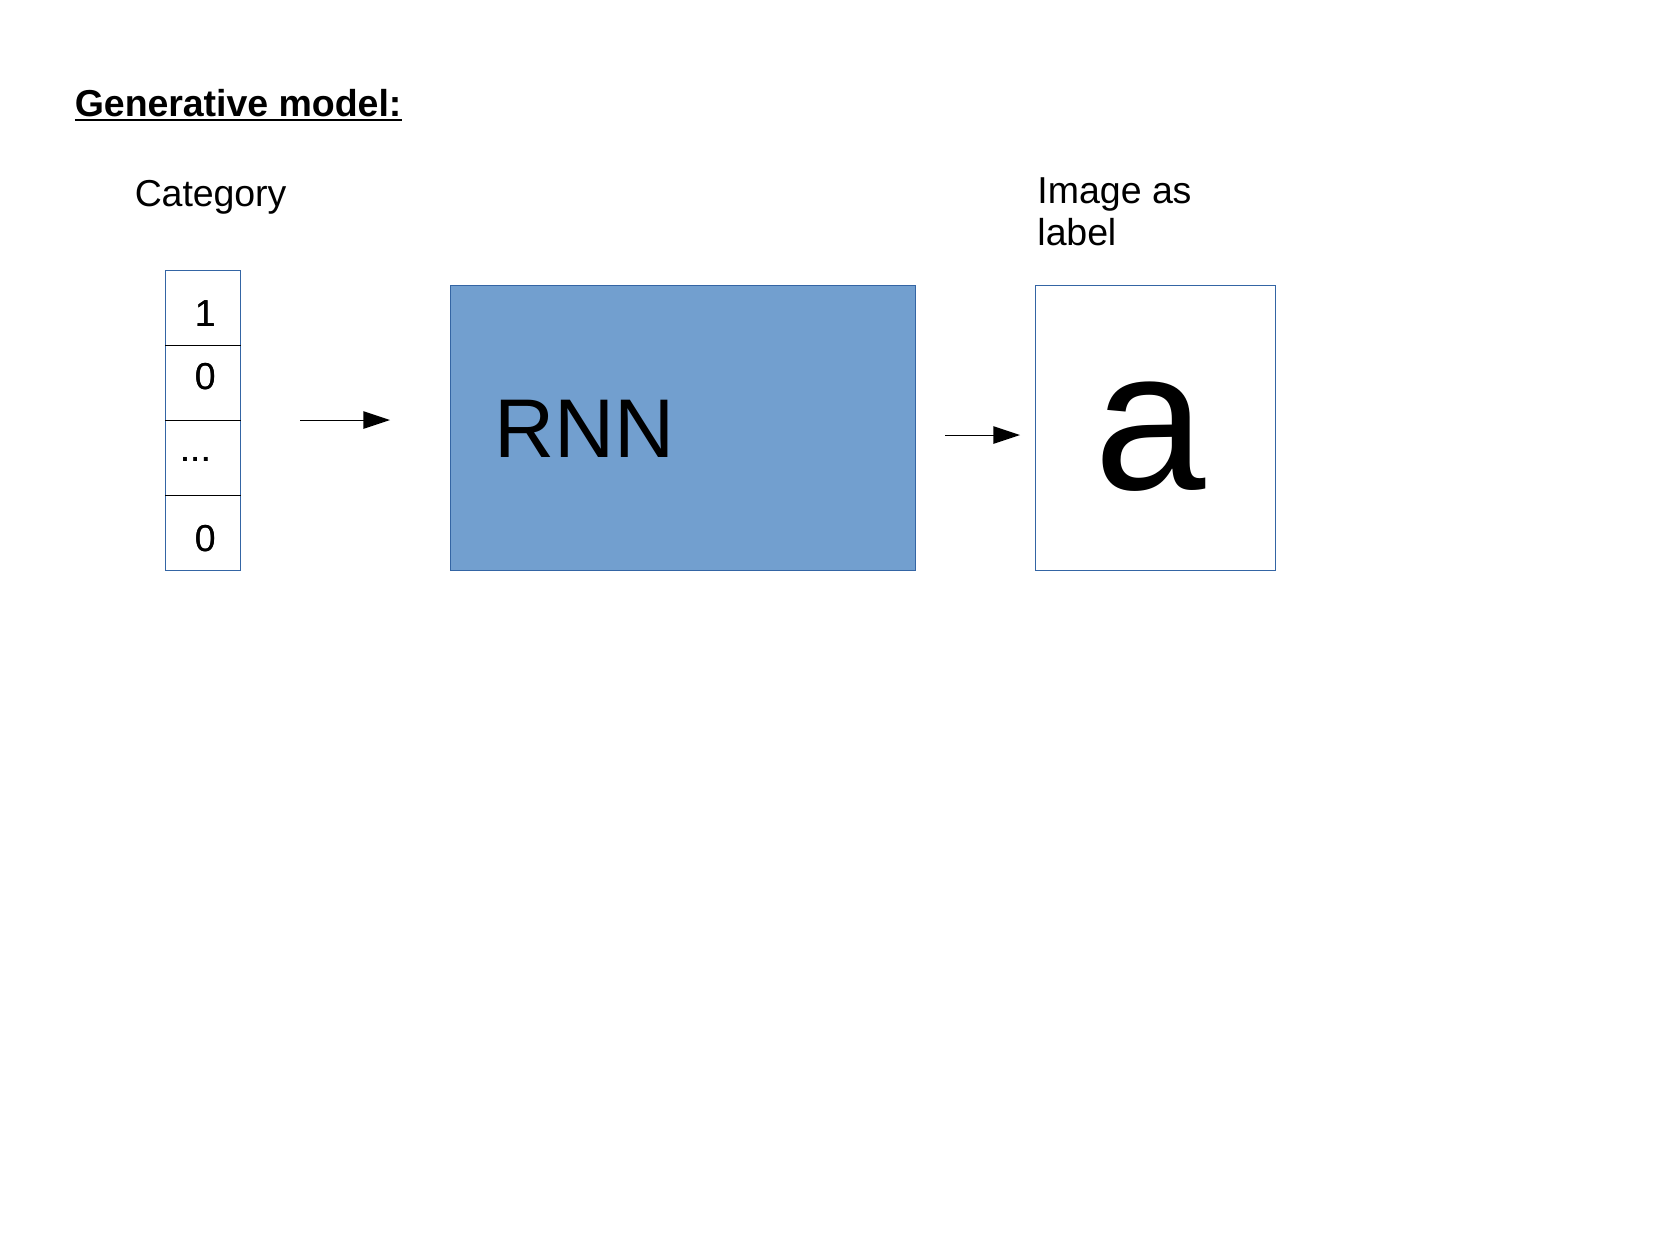

Generative model:
Image as label
Category
1
1
a
0
0
RNN
...
...
0
0